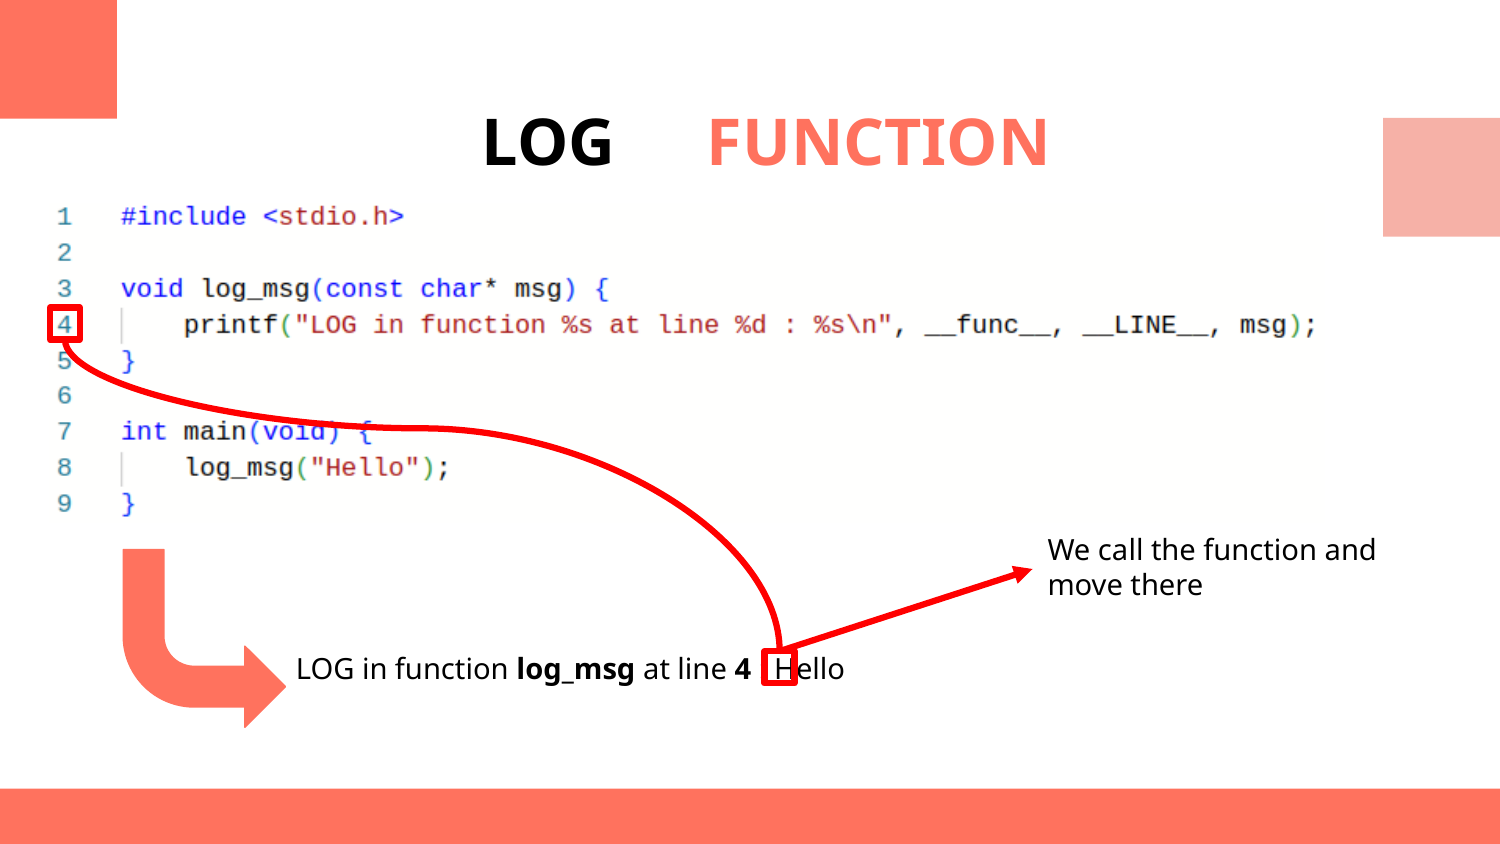

# LOG 	FUNCTION
We call the function and move there
LOG in function log_msg at line 4 : Hello